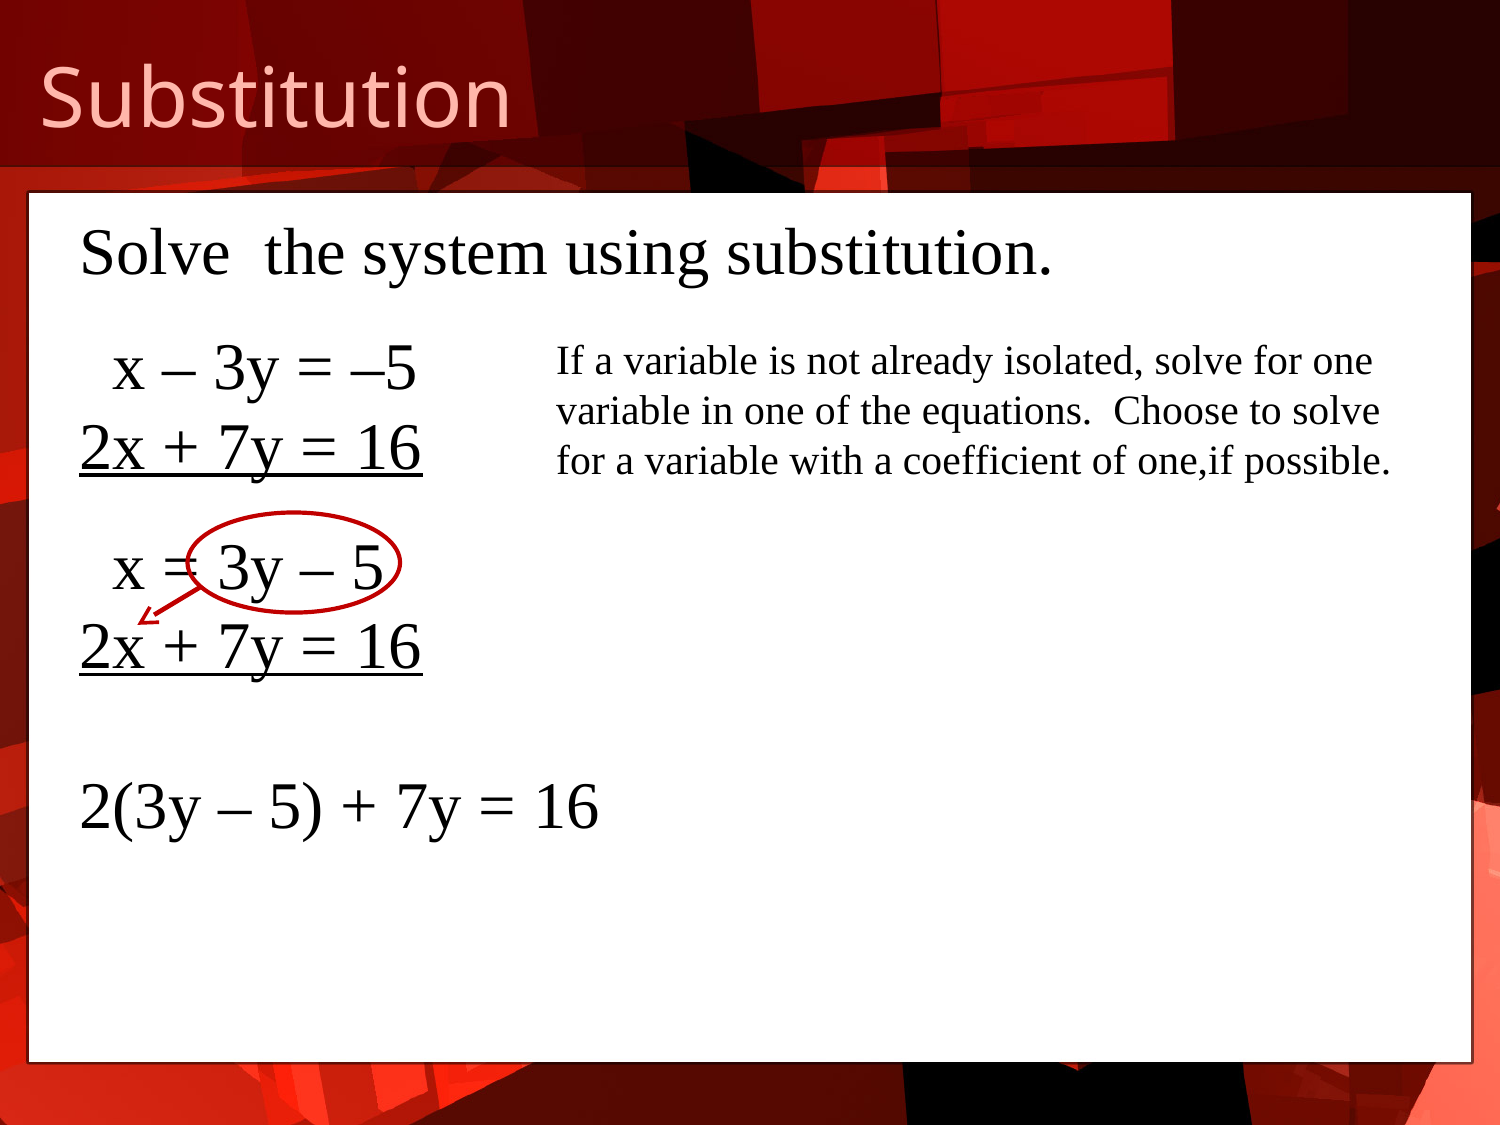

# Substitution
Solve the system using substitution.
 x – 3y = –5
2x + 7y = 16
 x = 3y – 5
2x + 7y = 16
2(3y – 5) + 7y = 16
If a variable is not already isolated, solve for one
variable in one of the equations. Choose to solve
for a variable with a coefficient of one,if possible.